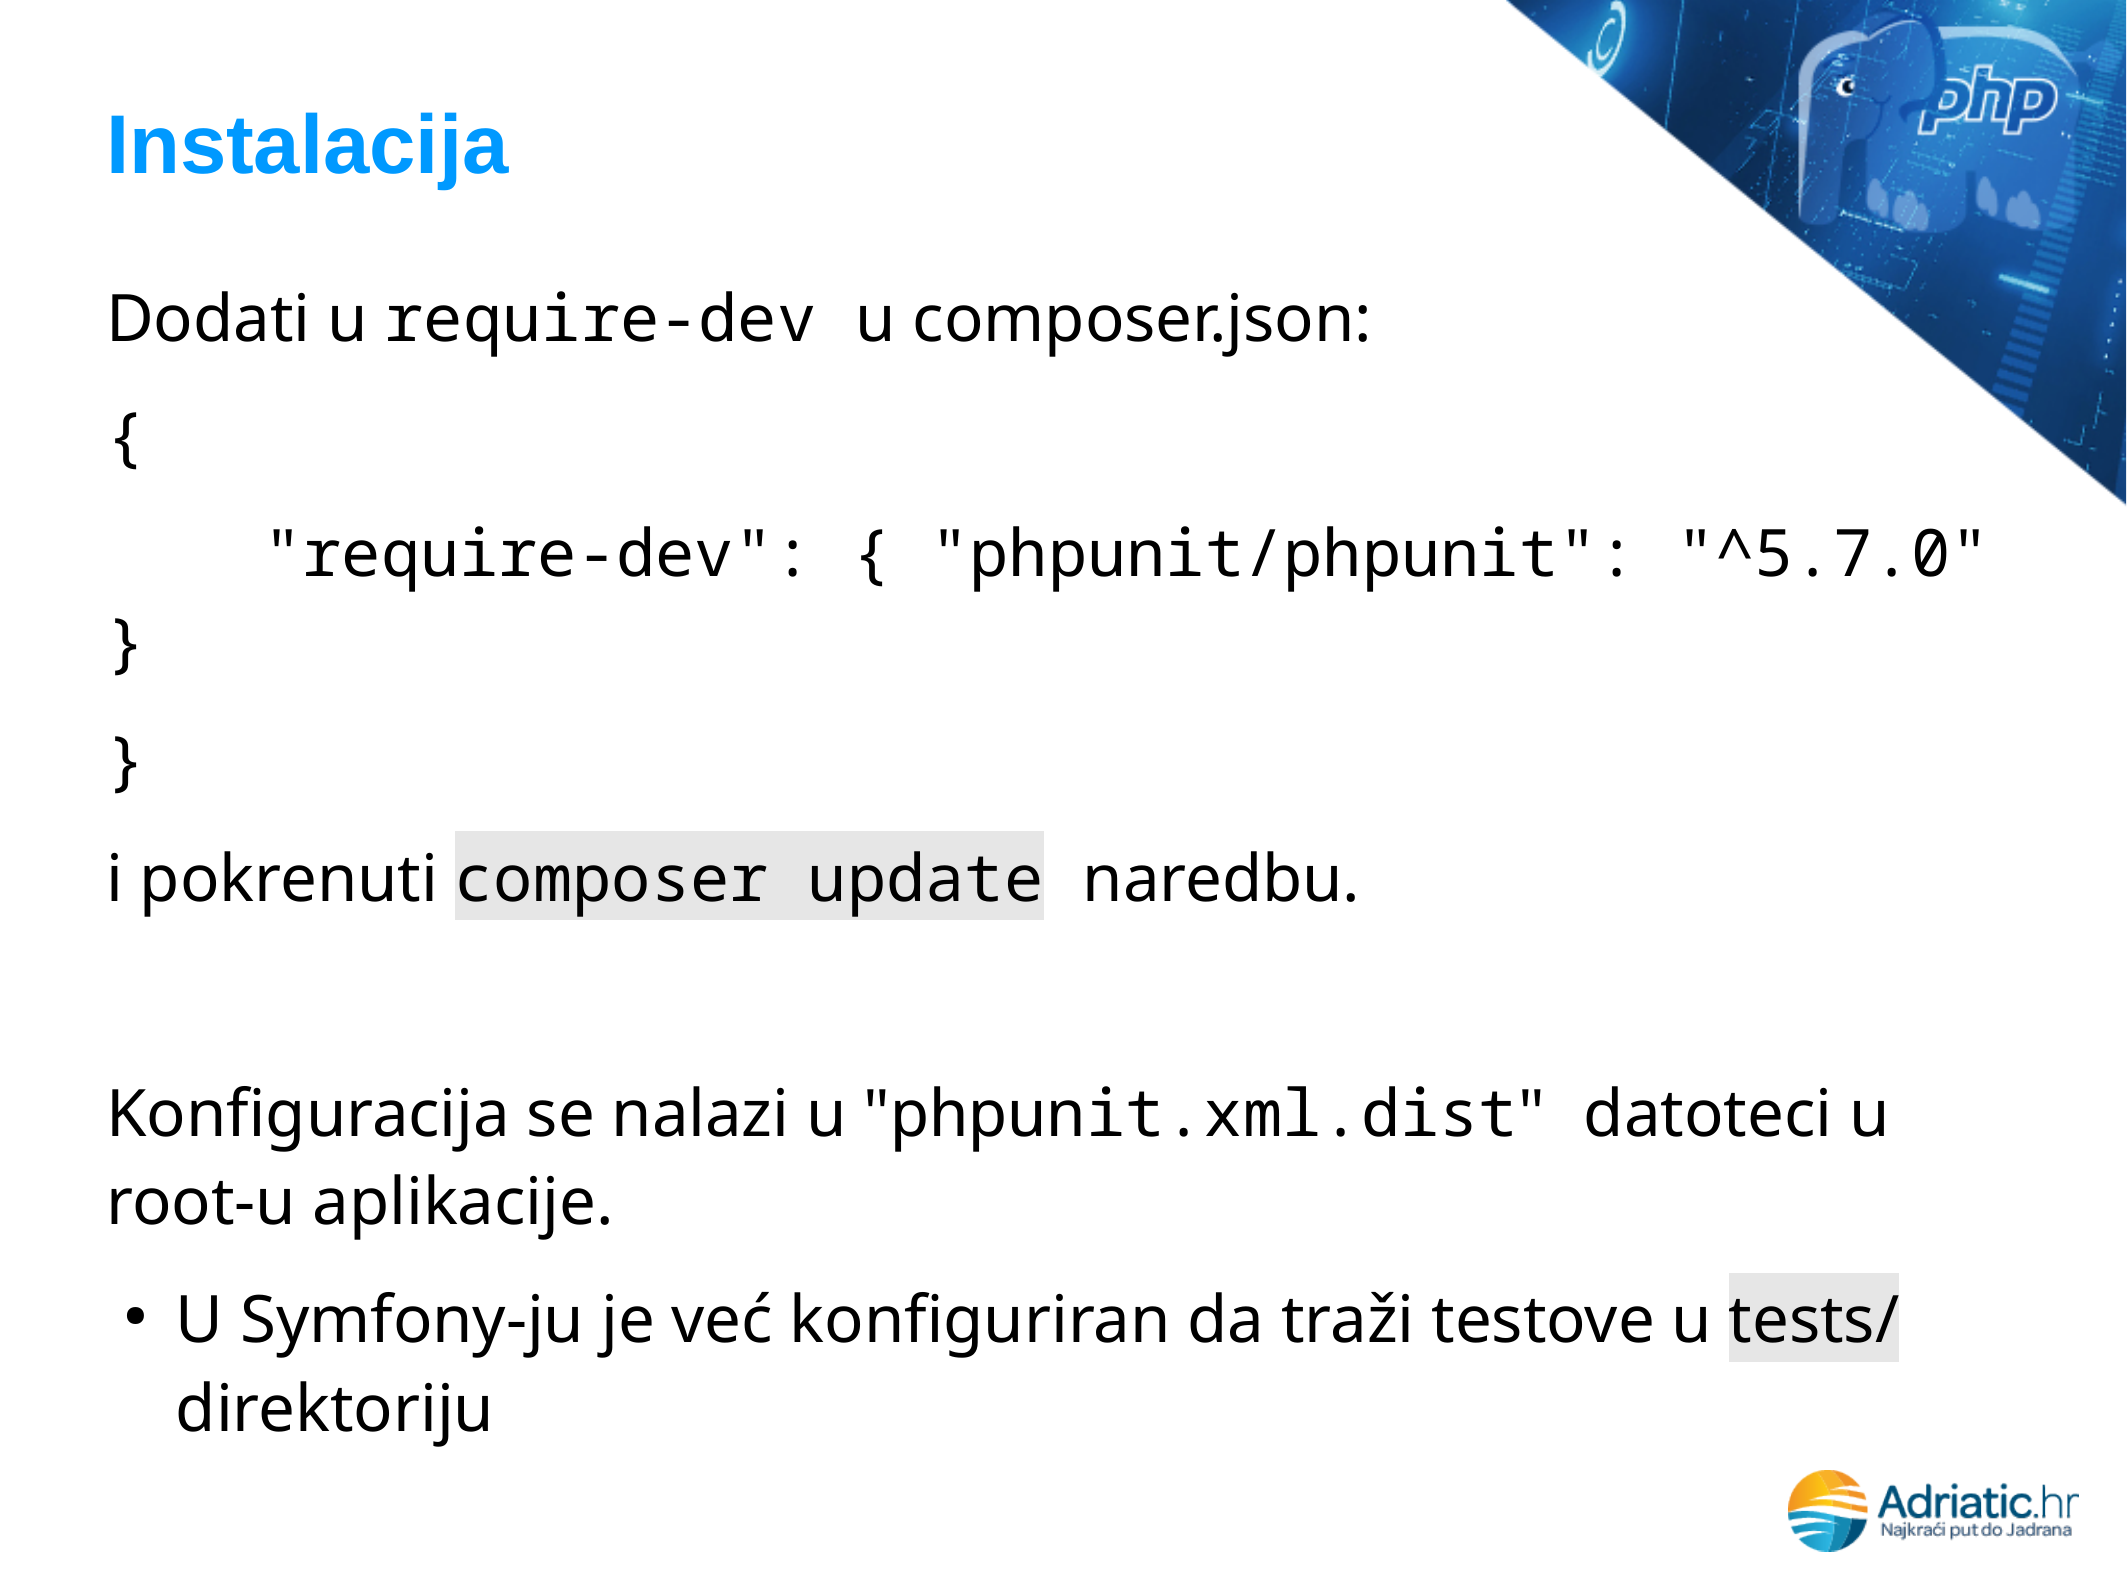

# Instalacija
Dodati u require-dev u composer.json:
{
 "require-dev": { "phpunit/phpunit": "^5.7.0" }
}
i pokrenuti composer update naredbu.
Konfiguracija se nalazi u "phpunit.xml.dist" datoteci u root-u aplikacije.
U Symfony-ju je već konfiguriran da traži testove u tests/ direktoriju